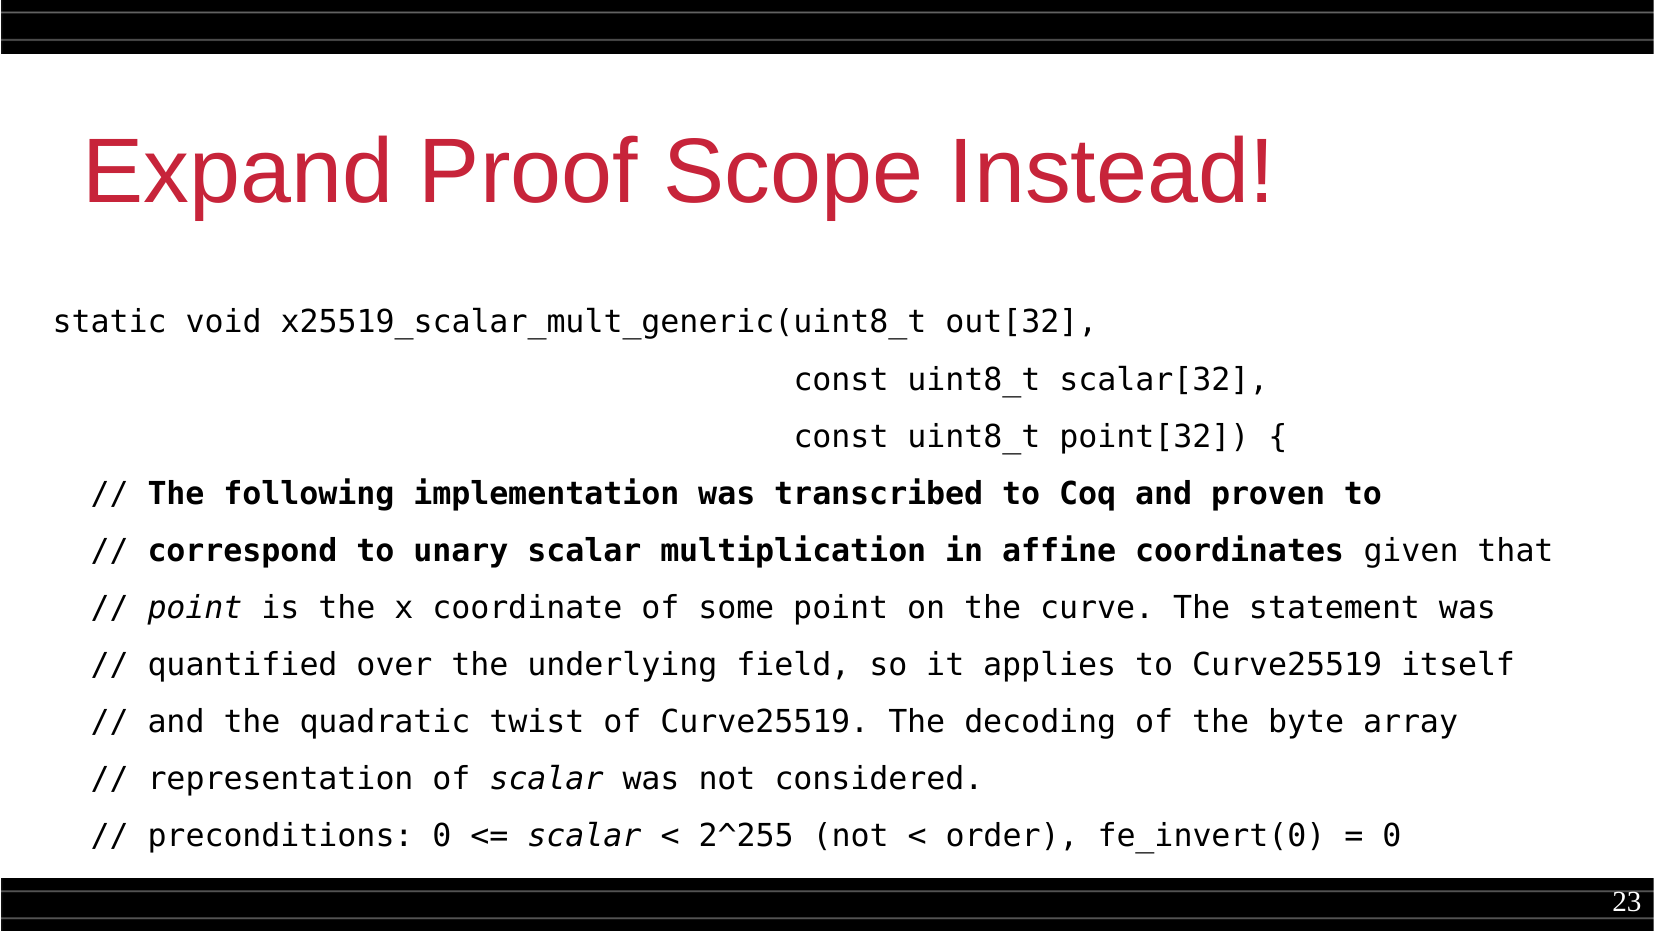

# Expand Proof Scope Instead!
static void x25519_scalar_mult_generic(uint8_t out[32],
 const uint8_t scalar[32],
 const uint8_t point[32]) {
 // The following implementation was transcribed to Coq and proven to
 // correspond to unary scalar multiplication in affine coordinates given that
 // point is the x coordinate of some point on the curve. The statement was
 // quantified over the underlying field, so it applies to Curve25519 itself
 // and the quadratic twist of Curve25519. The decoding of the byte array
 // representation of scalar was not considered.
 // preconditions: 0 <= scalar < 2^255 (not < order), fe_invert(0) = 0